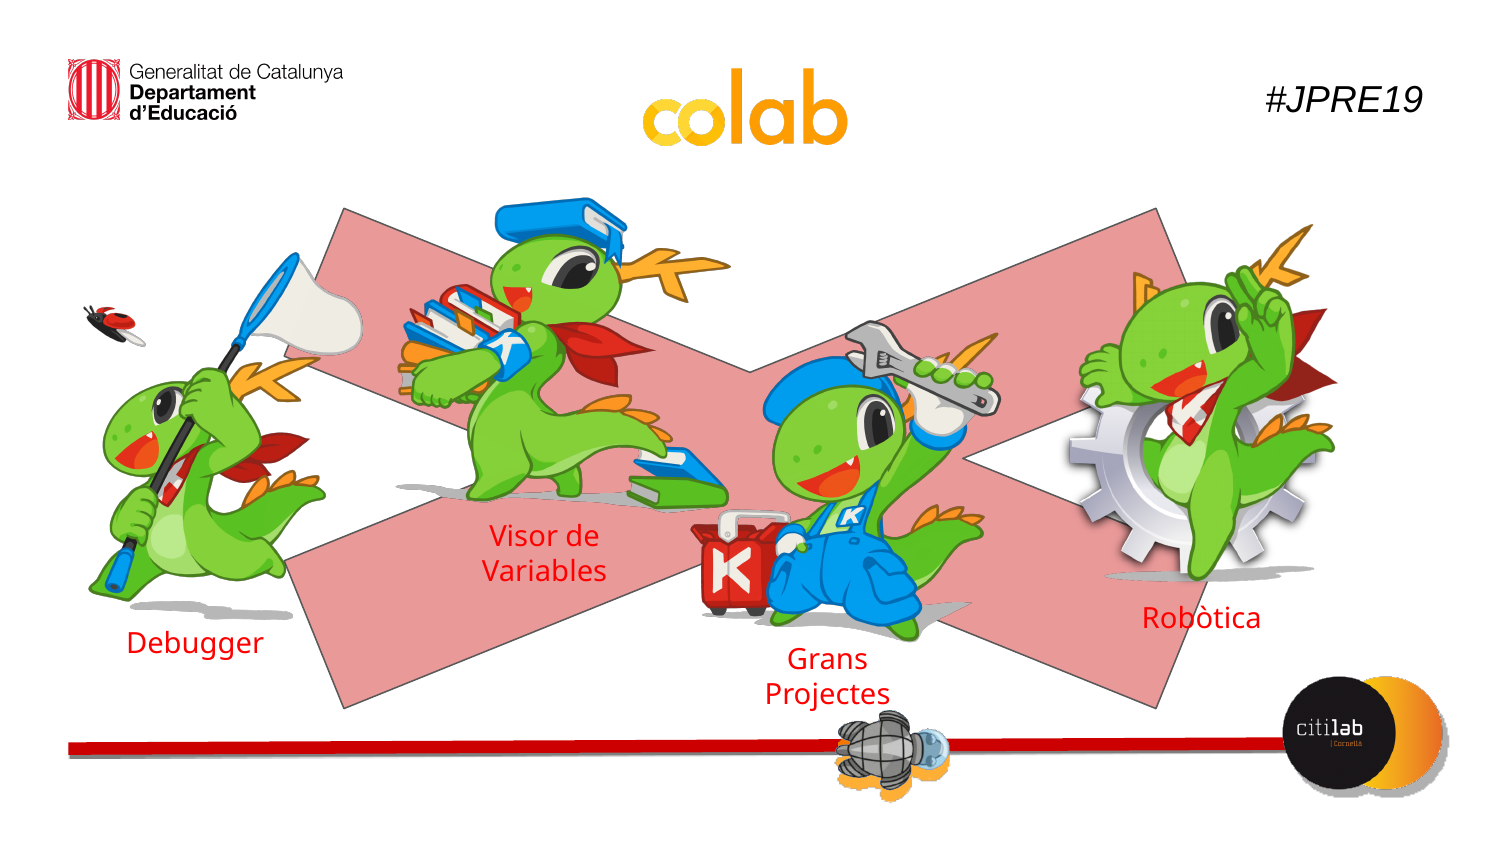

#JPRE19
Visor de Variables
Robòtica
Debugger
Grans Projectes